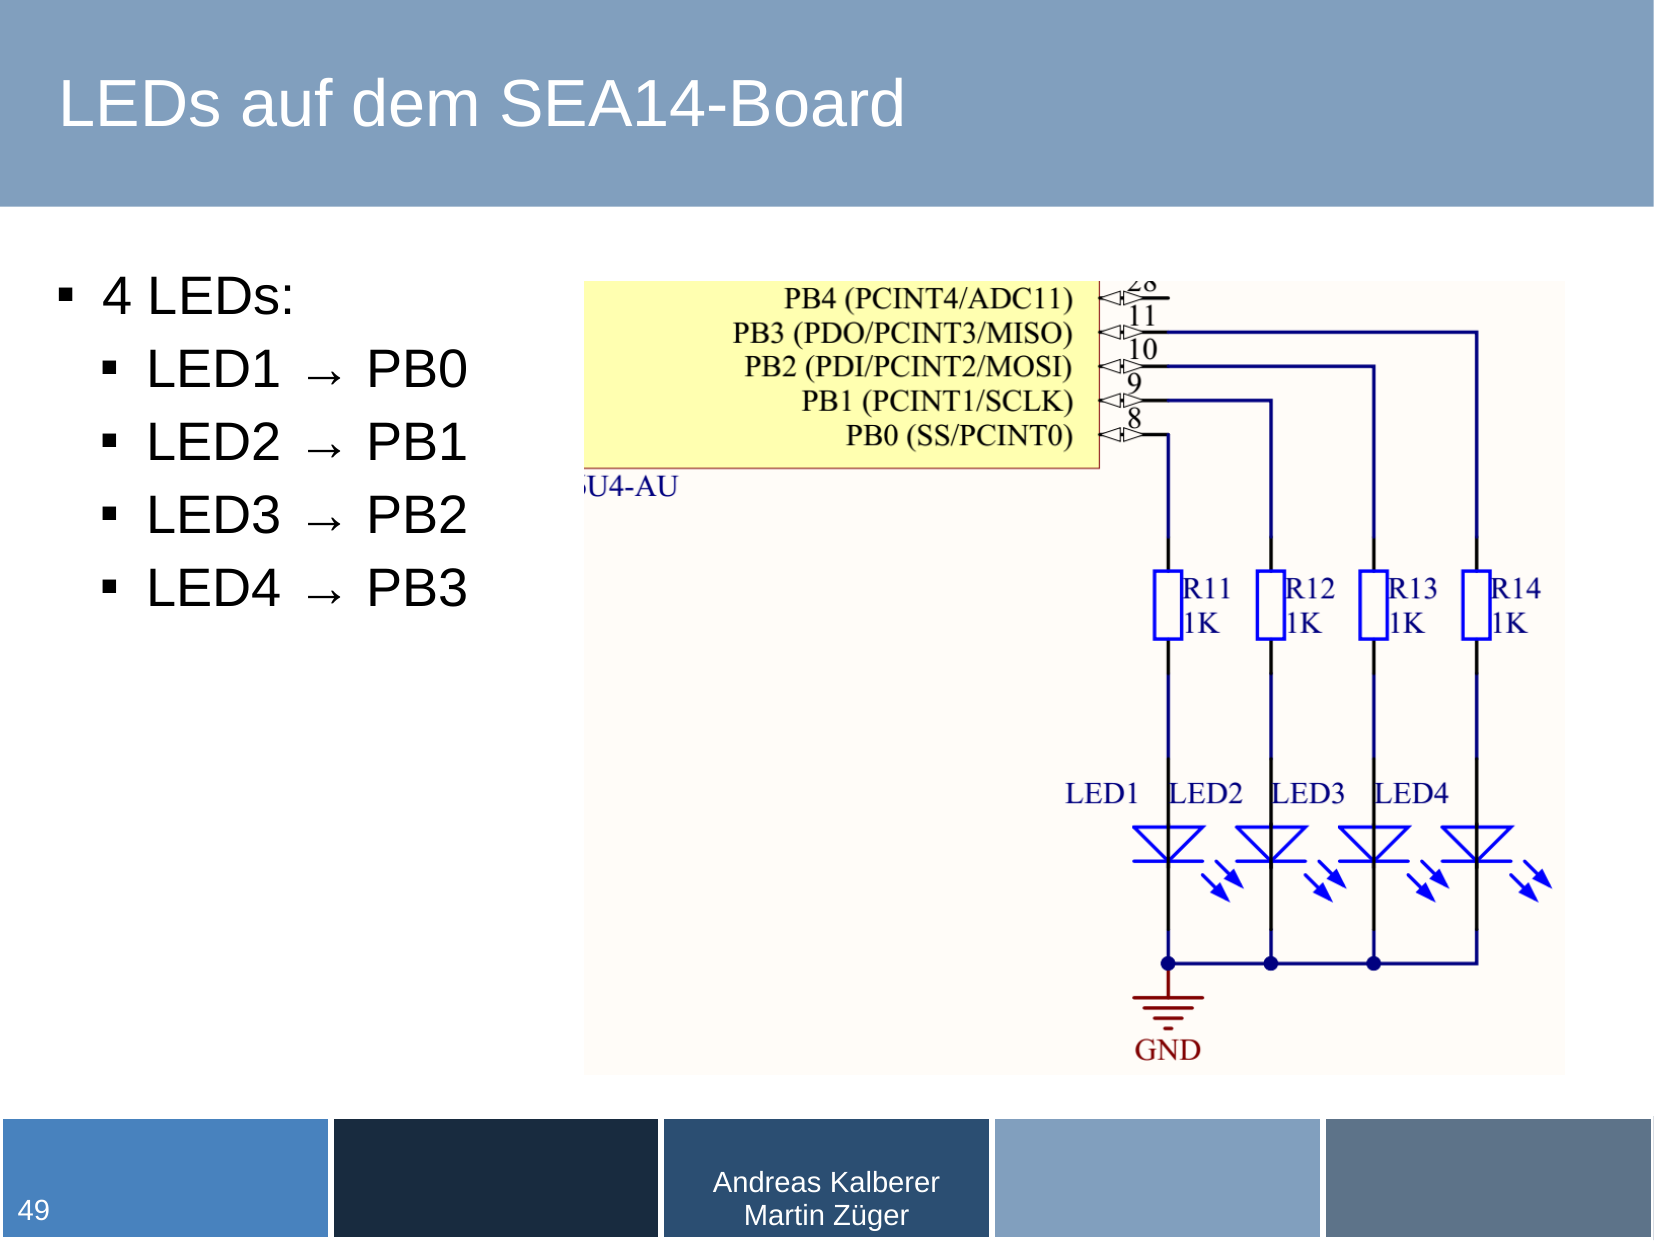

# LEDs auf dem SEA14-Board
4 LEDs:
LED1 → PB0
LED2 → PB1
LED3 → PB2
LED4 → PB3
LibreOffice Productivity Suite
49